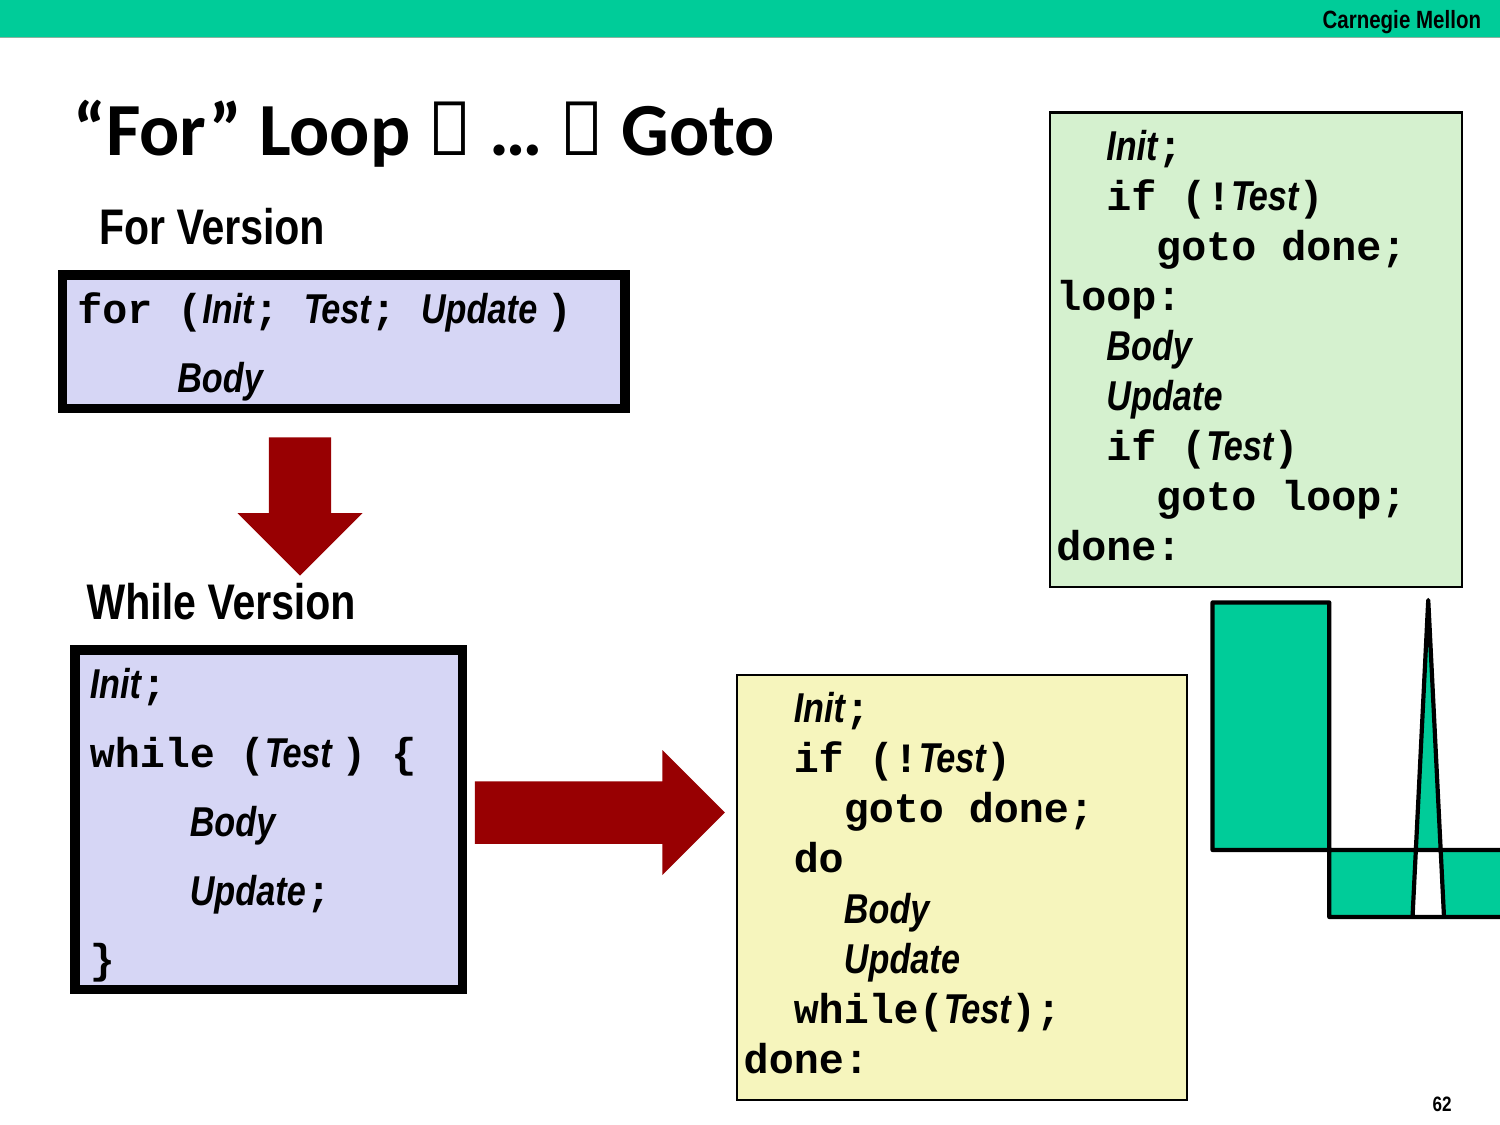

Carnegie Mellon
# “For” Loop  …  Goto
 Init;
 if (!Test)
 goto done;
loop:
 Body
 Update
 if (Test)
 goto loop;
done:
For Version
for (Init; Test; Update )
 Body
While Version
Init;
while (Test ) {
 Body
 Update;
}
 Init;
 if (!Test)
 goto done;
 do
 Body
 Update
 while(Test);
done: